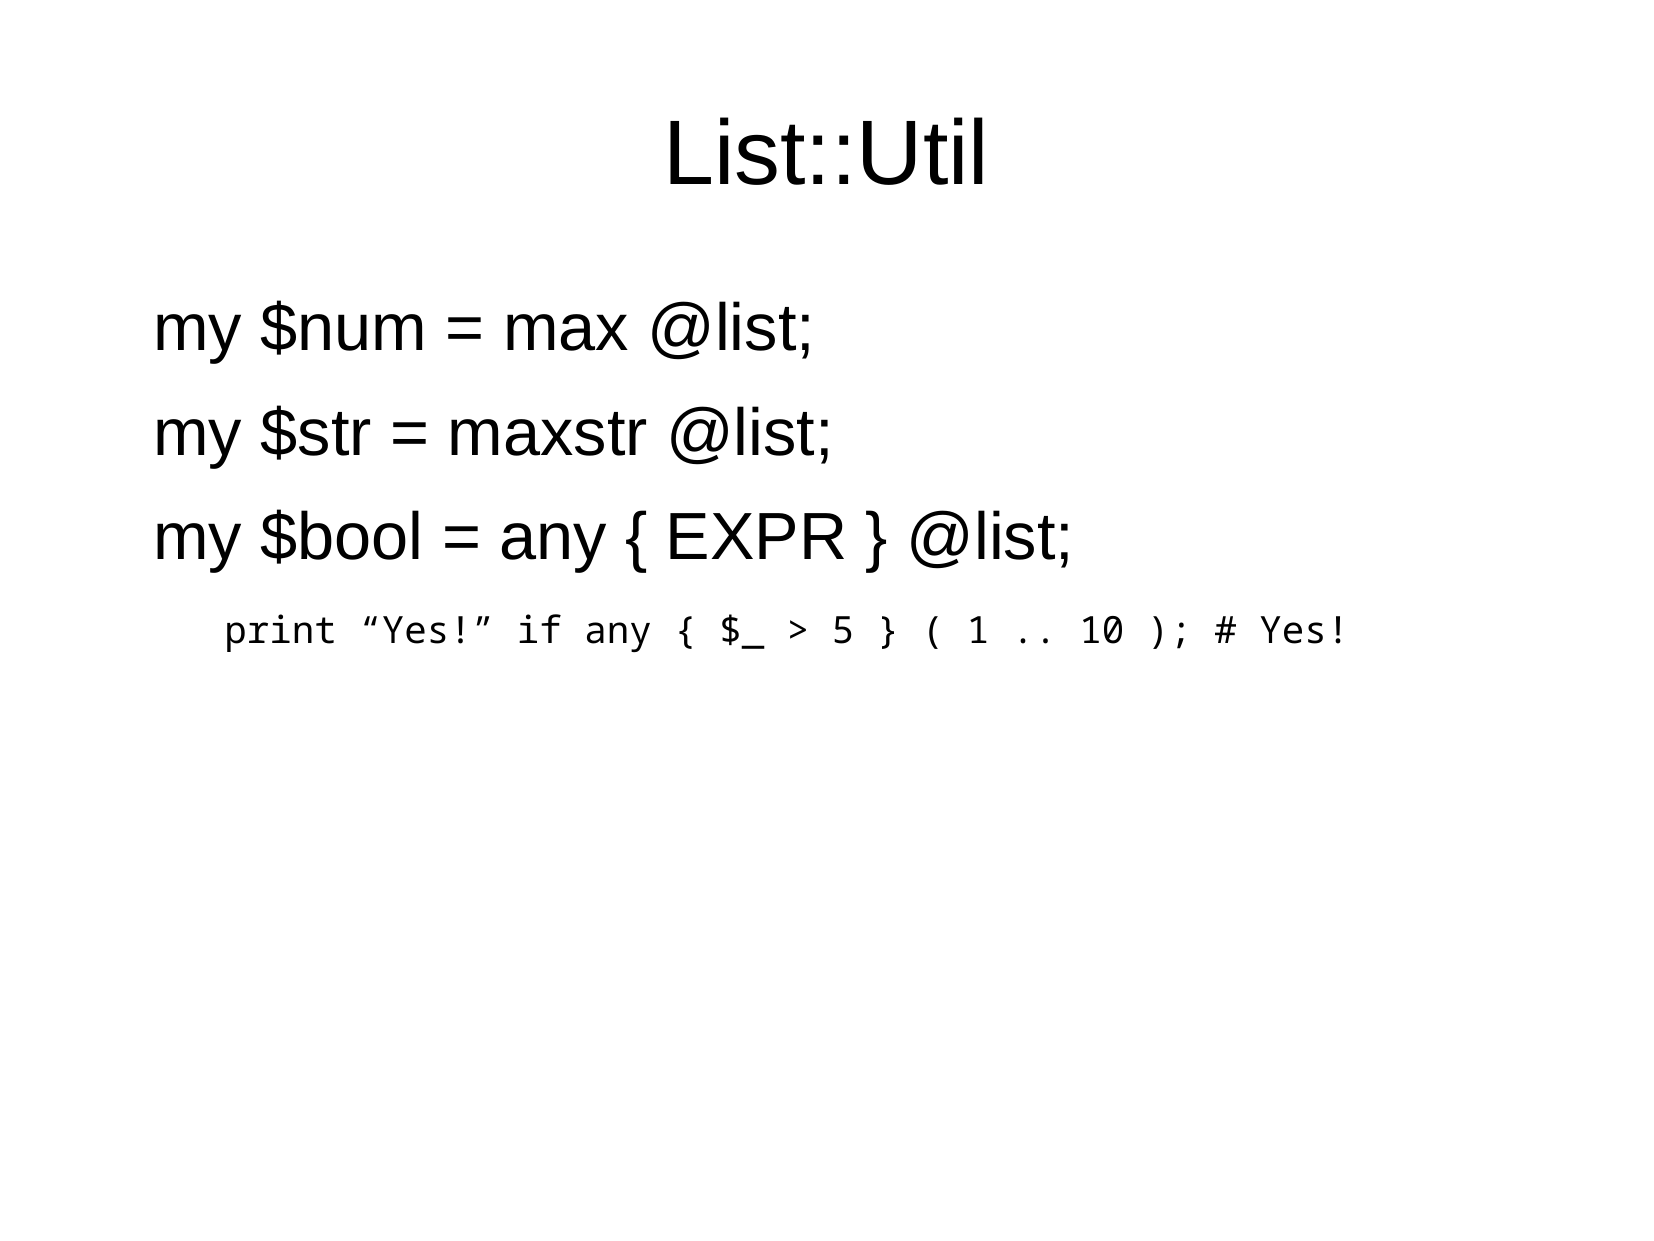

# List::Util
my $num = max @list;
my $str = maxstr @list;
my $bool = any { EXPR } @list;
print “Yes!” if any { $_ > 5 } ( 1 .. 10 ); # Yes!